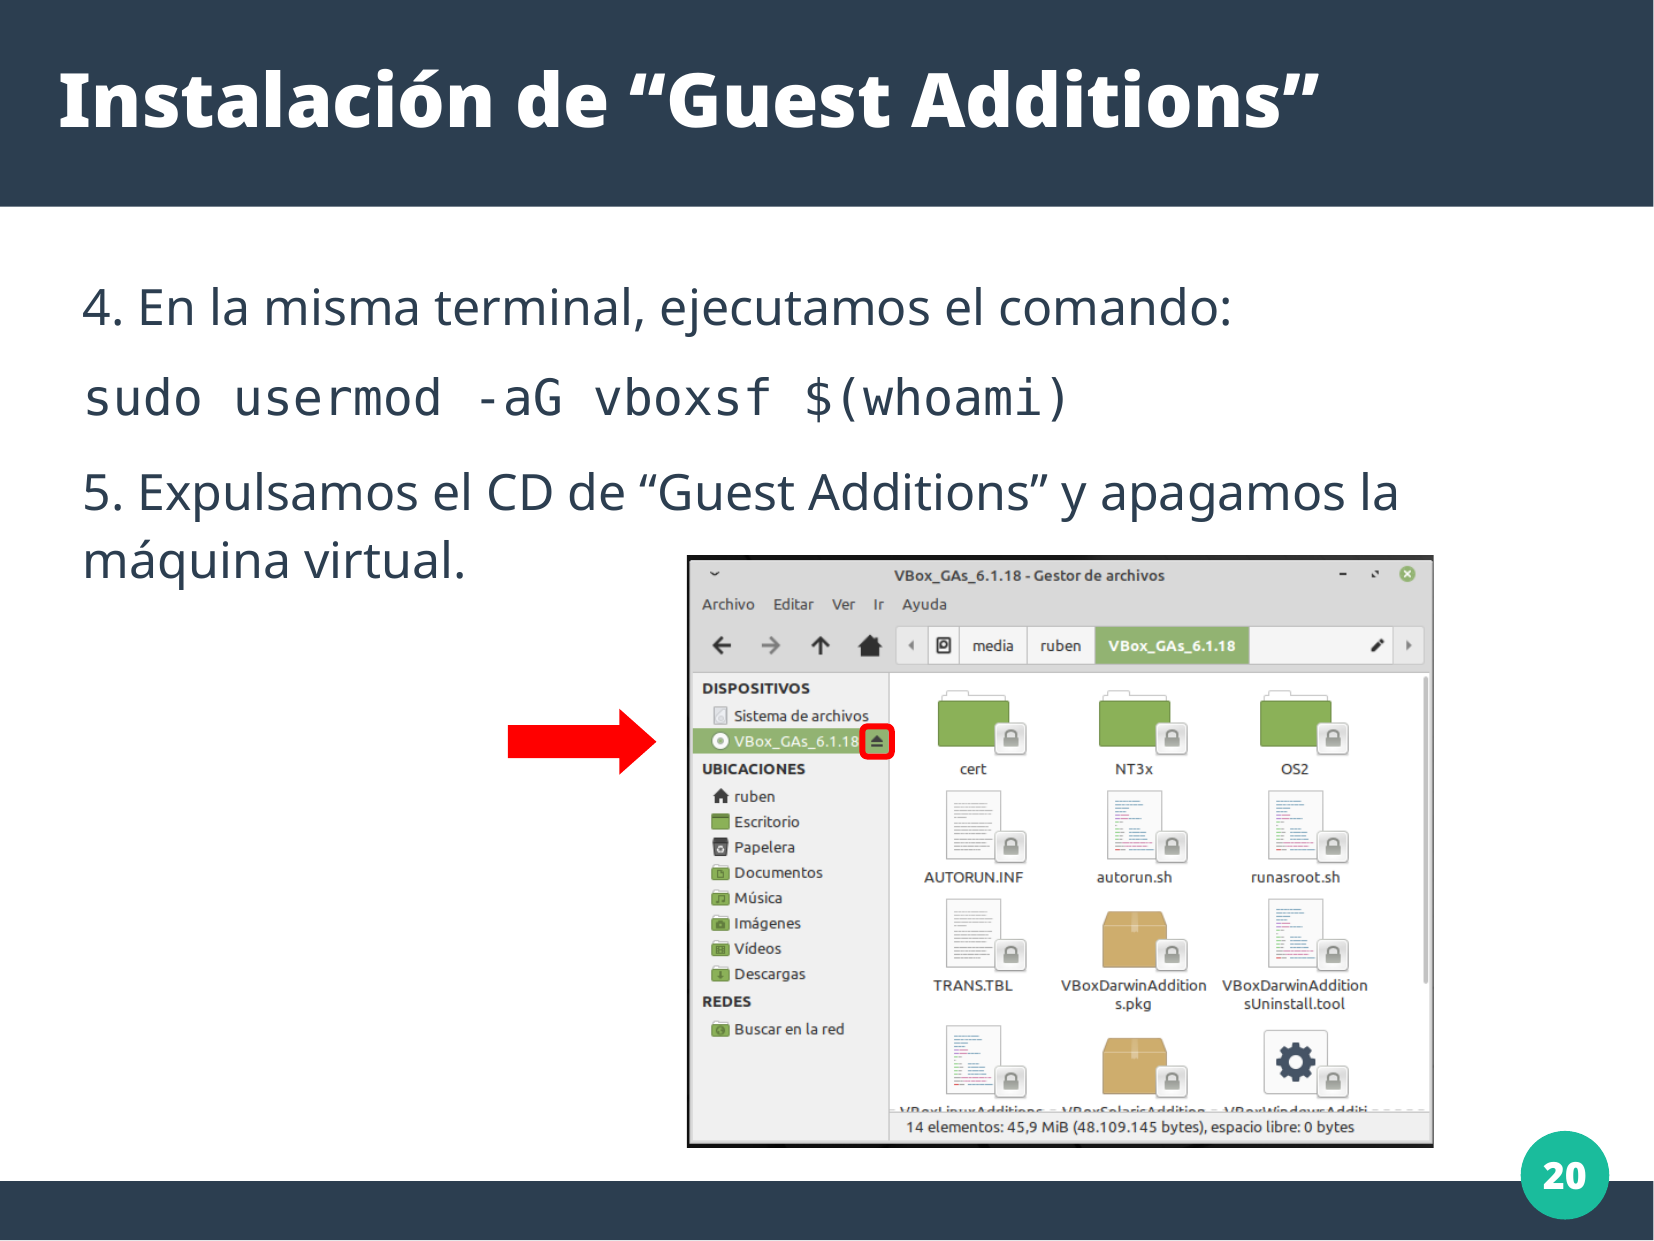

# Instalación de “Guest Additions”
4. En la misma terminal, ejecutamos el comando:
sudo usermod -aG vboxsf $(whoami)
5. Expulsamos el CD de “Guest Additions” y apagamos la máquina virtual.
20